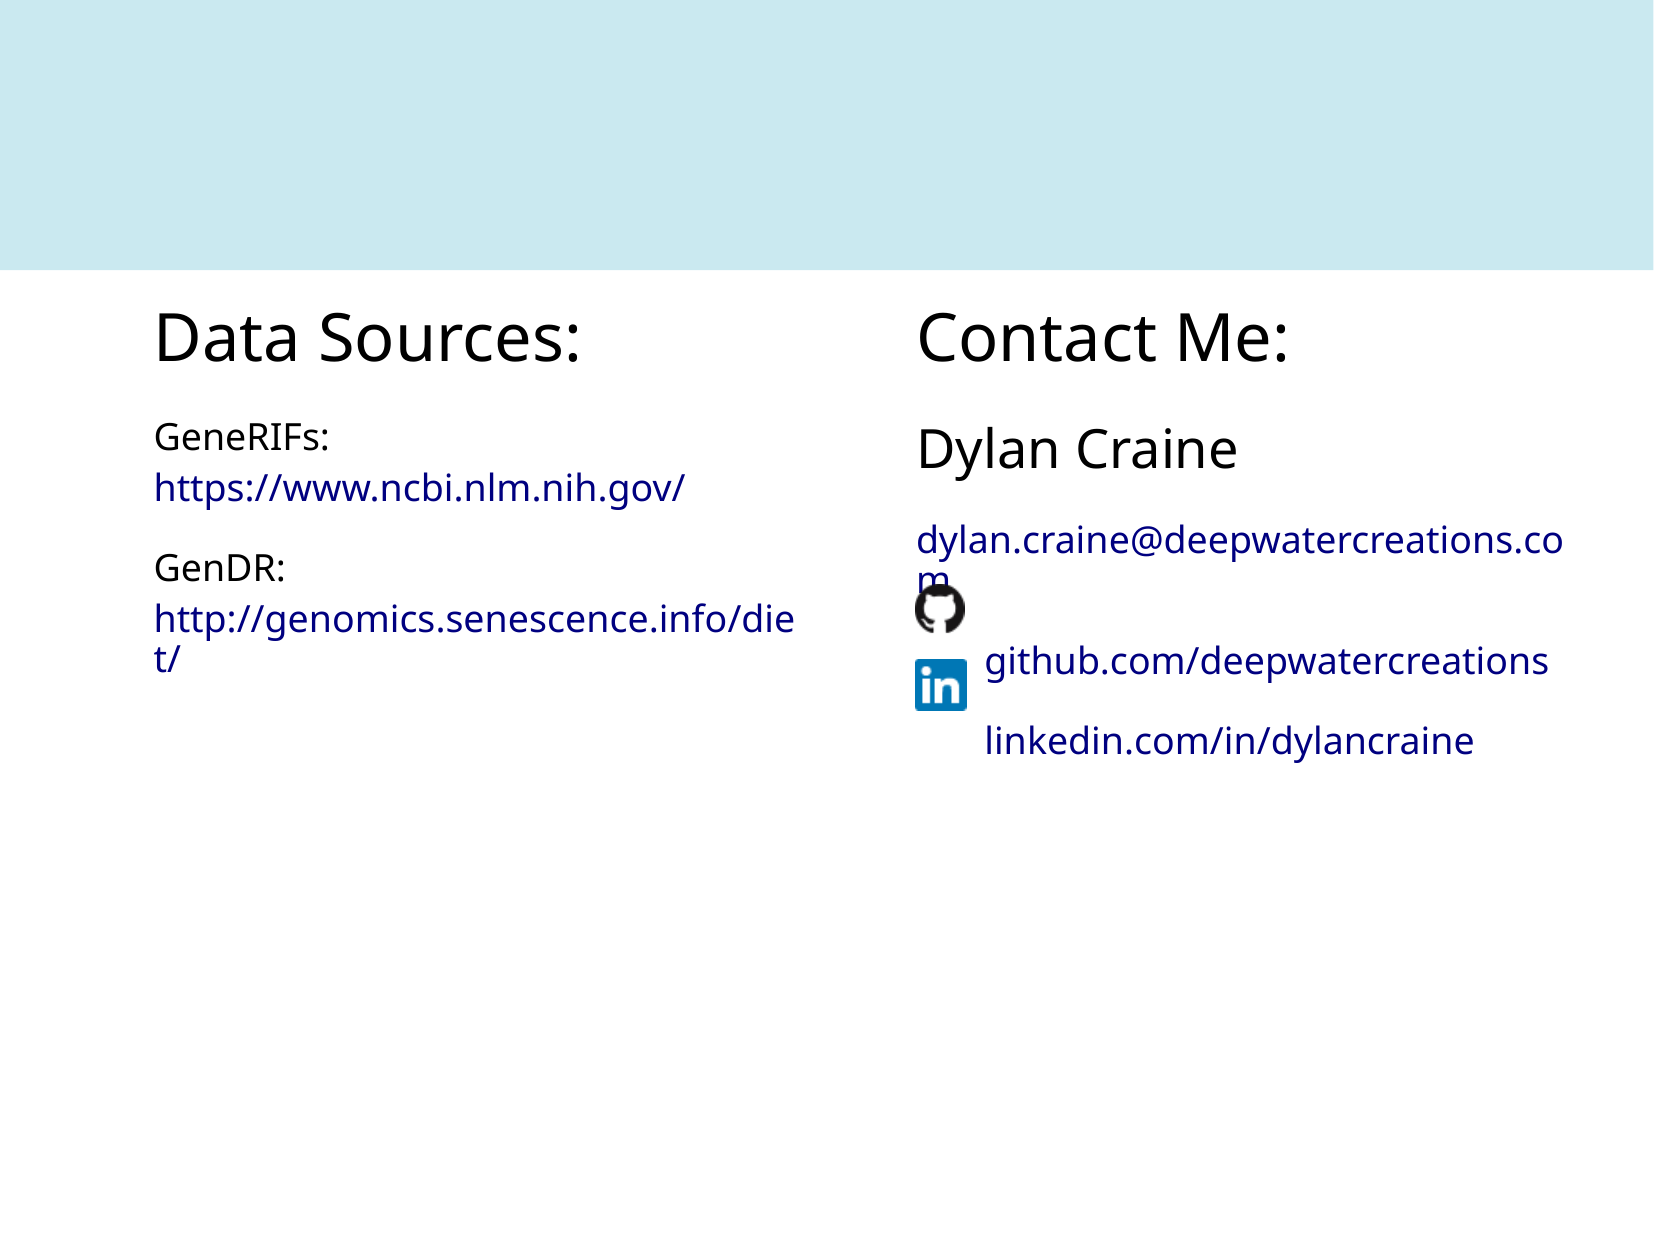

# Data Sources:
GeneRIFs: https://www.ncbi.nlm.nih.gov/
GenDR:http://genomics.senescence.info/diet/
Contact Me:
Dylan Craine
dylan.craine@deepwatercreations.com
 github.com/deepwatercreations
 linkedin.com/in/dylancraine